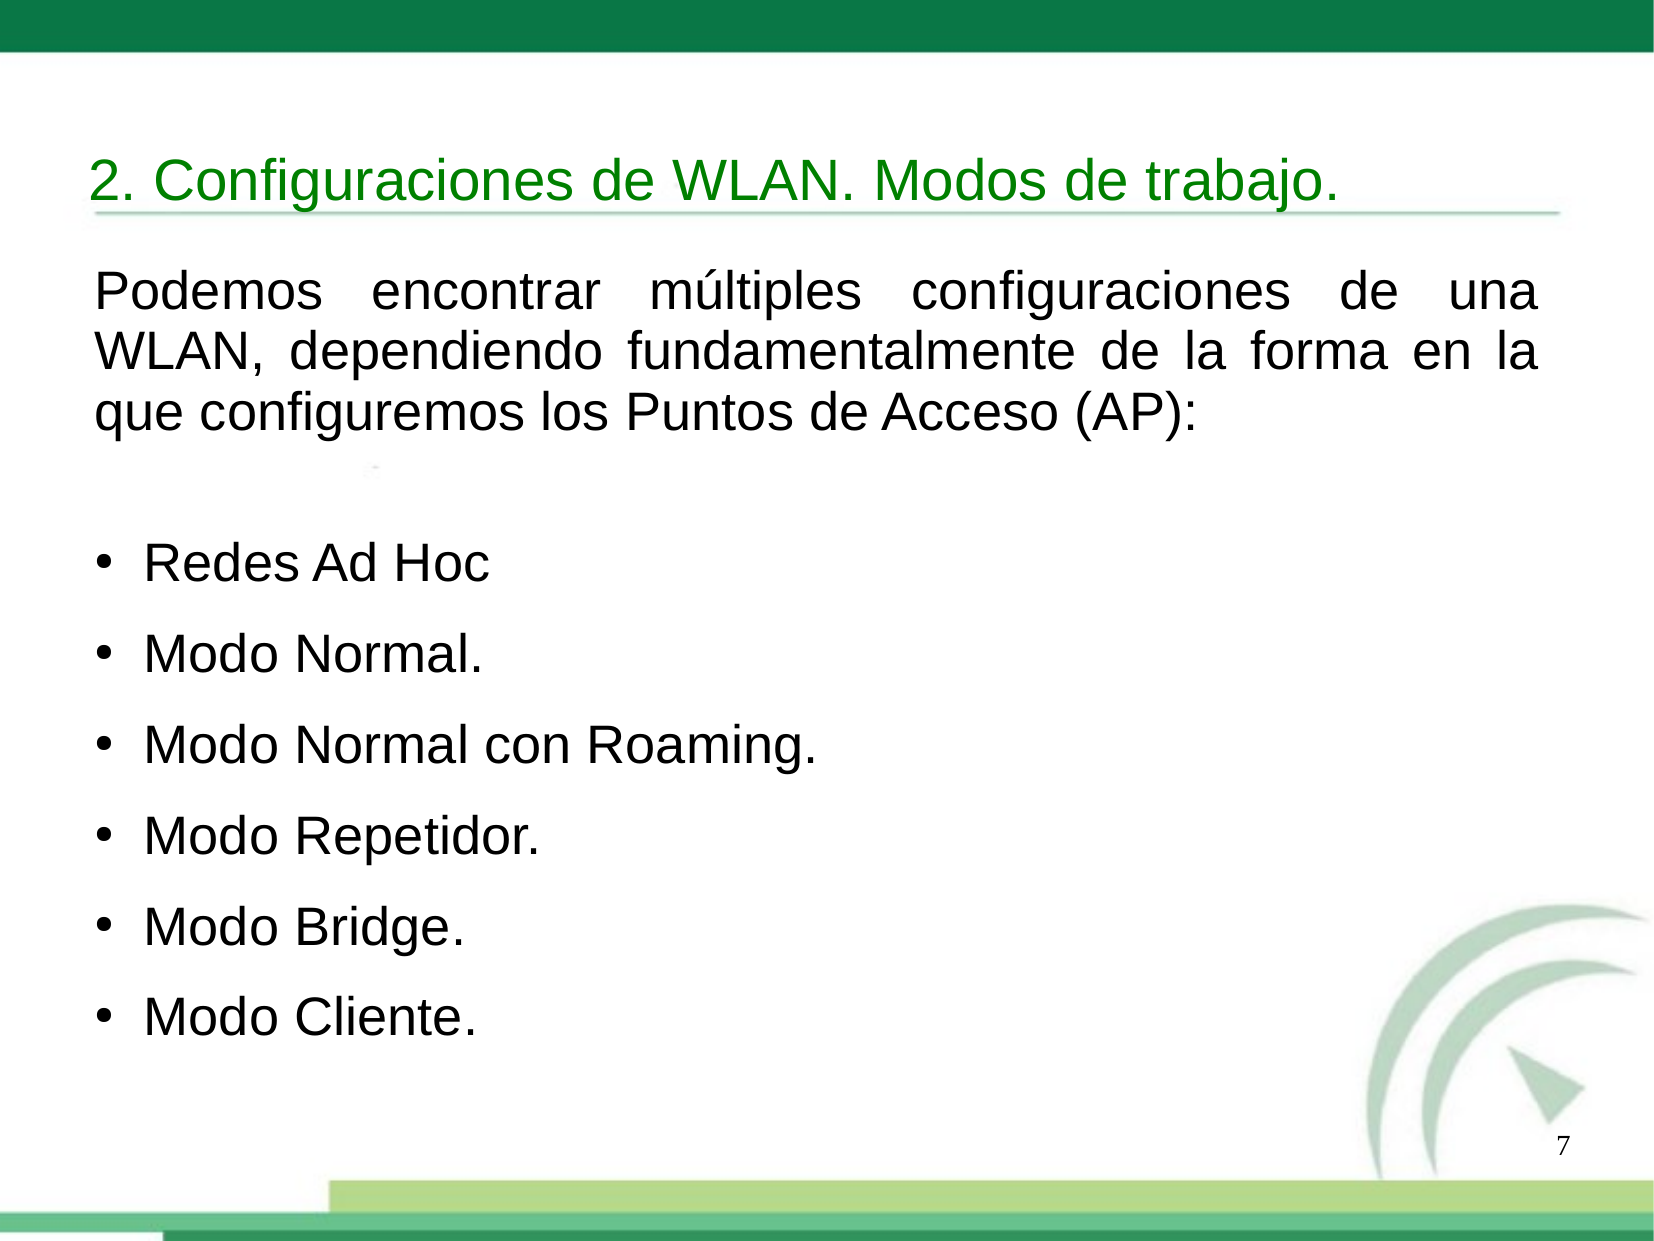

2. Configuraciones de WLAN. Modos de trabajo.
Podemos encontrar múltiples configuraciones de una WLAN, dependiendo fundamentalmente de la forma en la que configuremos los Puntos de Acceso (AP):
 Redes Ad Hoc
 Modo Normal.
 Modo Normal con Roaming.
 Modo Repetidor.
 Modo Bridge.
 Modo Cliente.
#
7